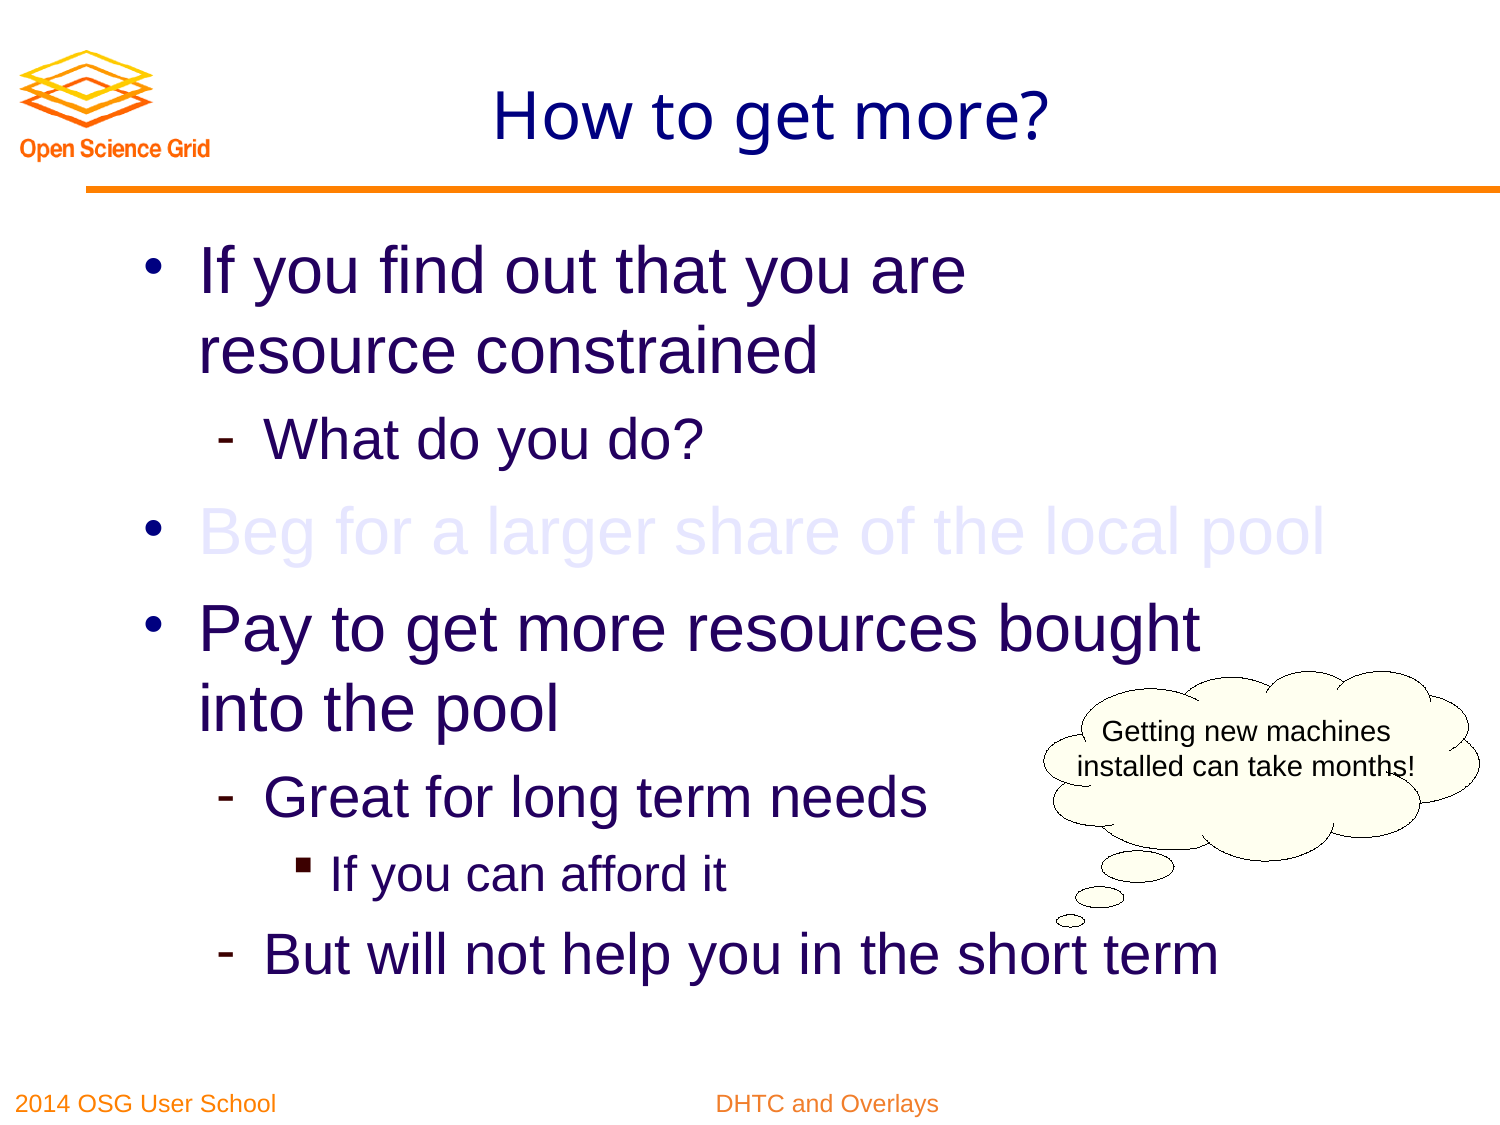

# How to get more?
If you find out that you are
resource constrained
What do you do?
Beg for a larger share of the local pool
Pay to get more resources bought
into the pool
Great for long term needs
If you can afford it
But will not help you in the short term
Getting new machines
installed can take months!